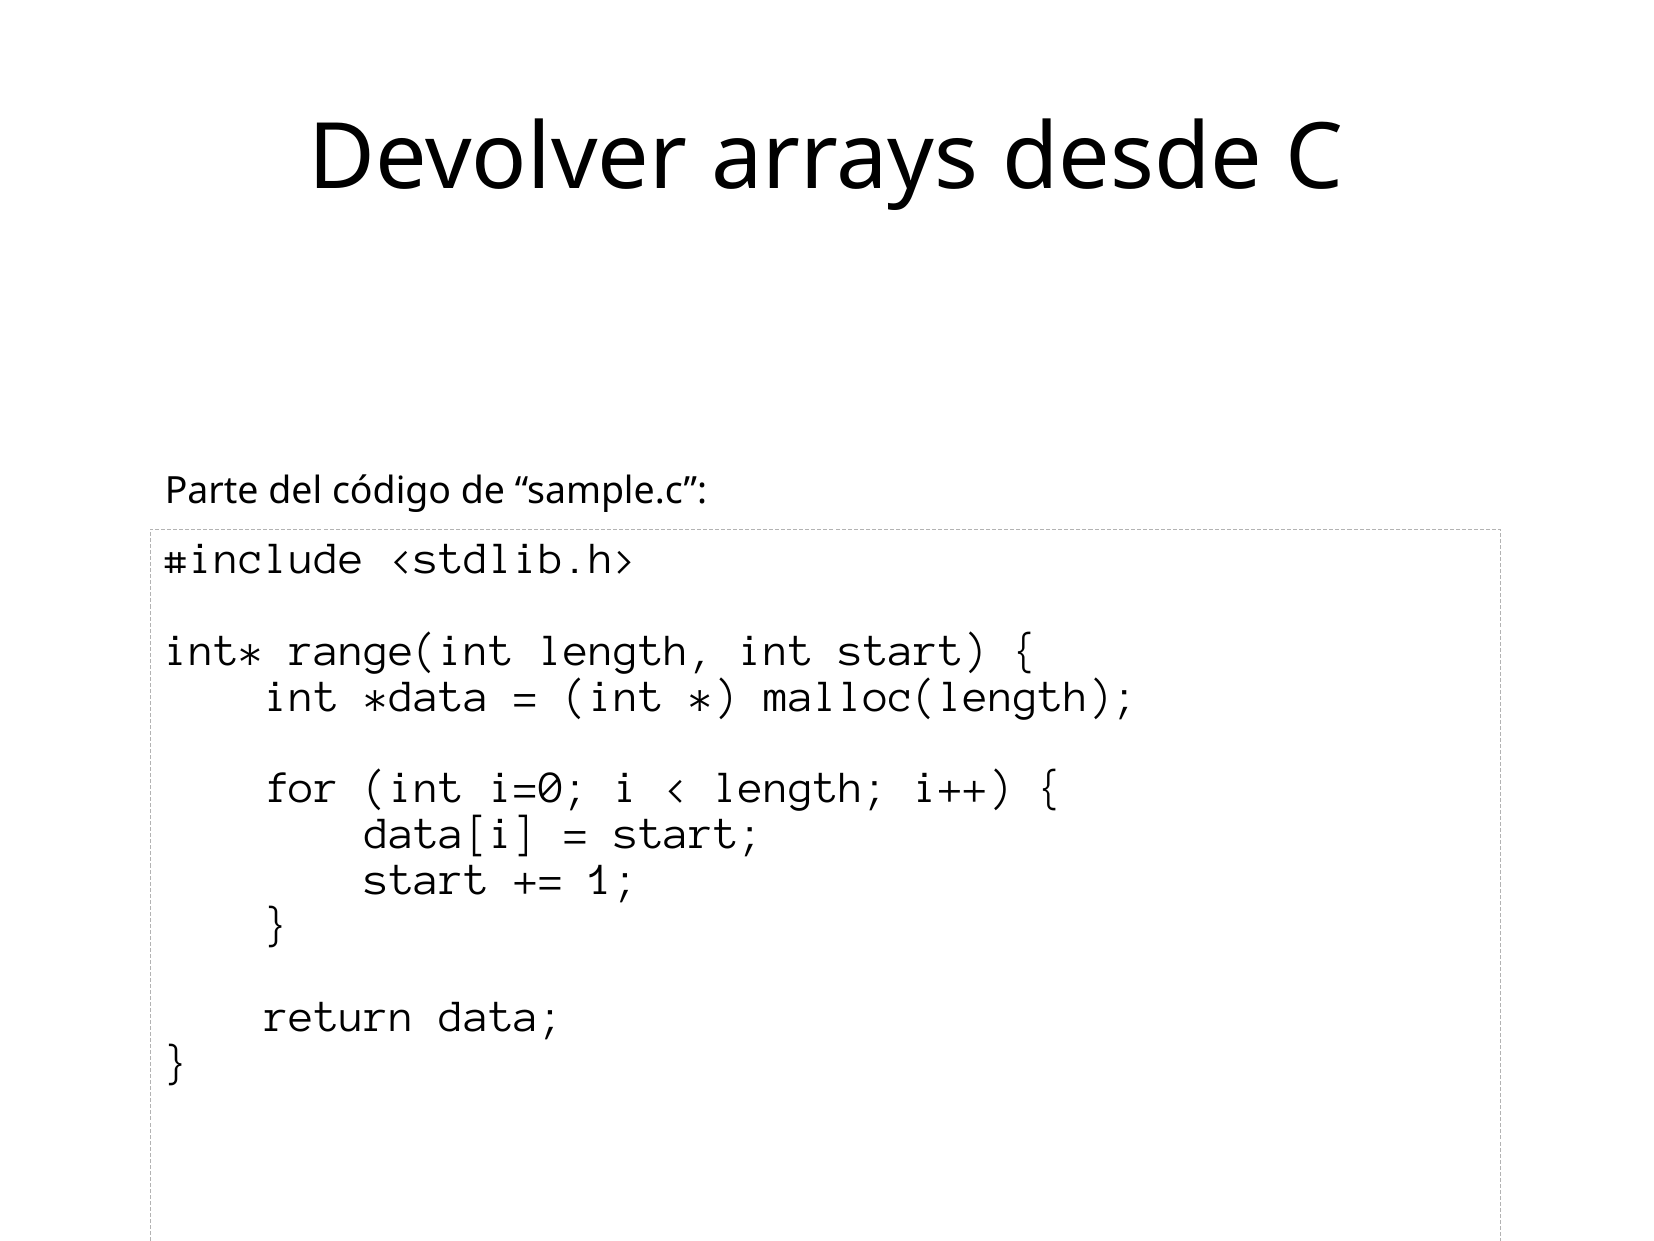

# Devolver arrays desde C
Parte del código de “sample.c”:
#include <stdlib.h>
int* range(int length, int start) {
 int *data = (int *) malloc(length);
 for (int i=0; i < length; i++) {
 data[i] = start;
 start += 1;
 }
 return data;
}